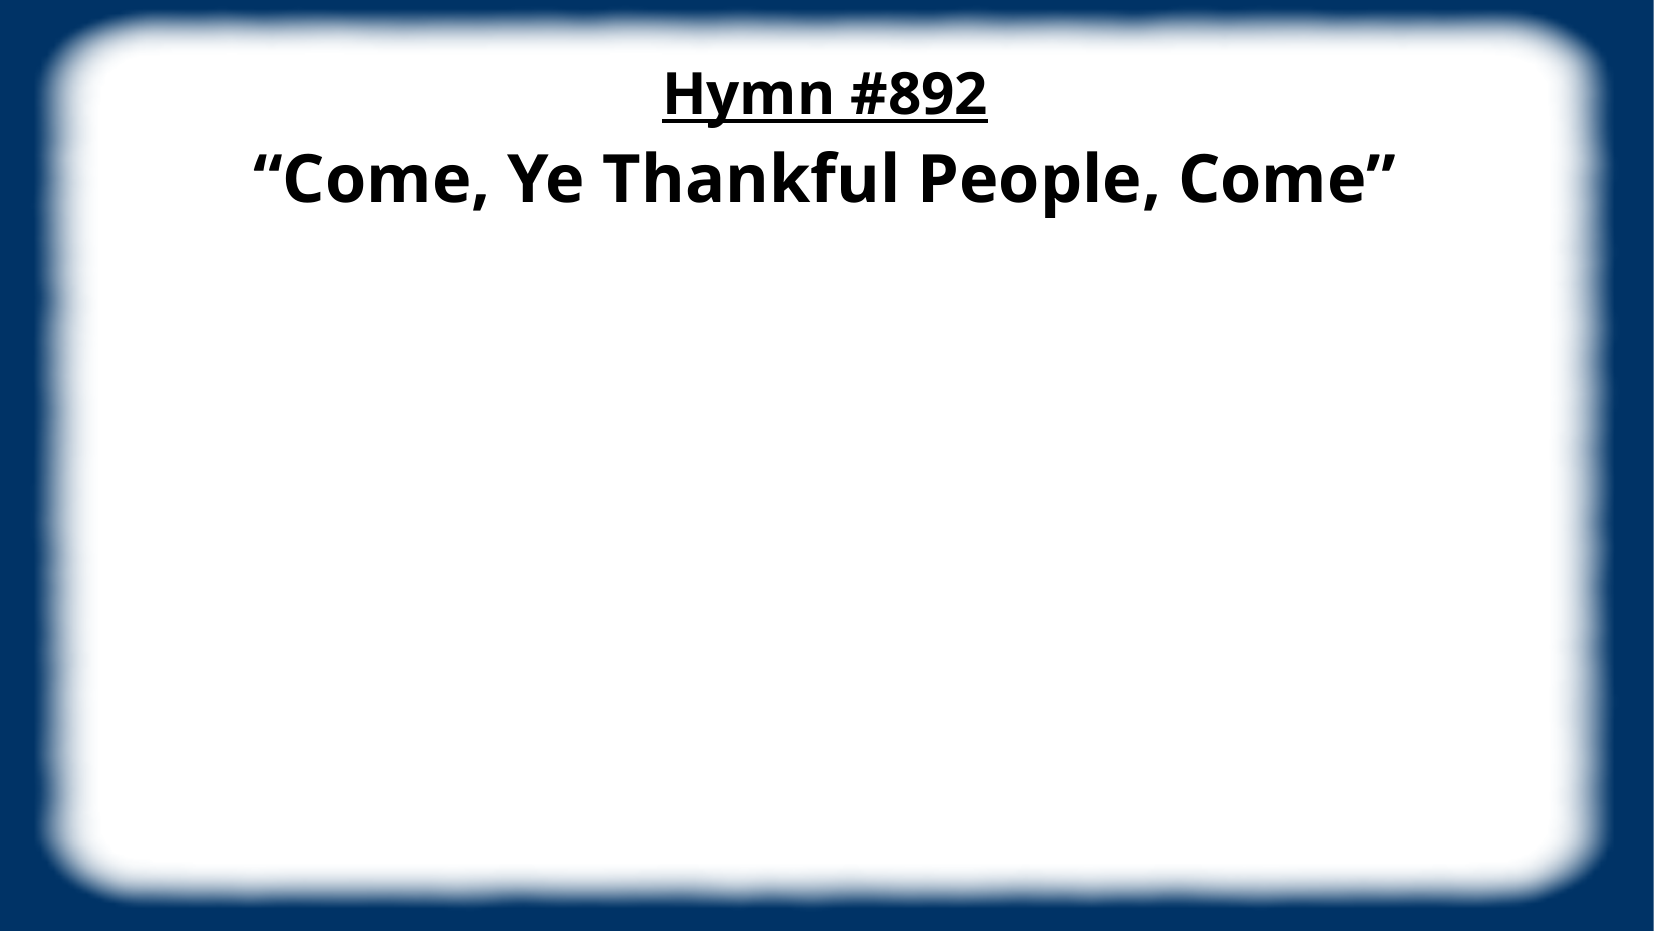

Hymn #892
“Come, Ye Thankful People, Come”